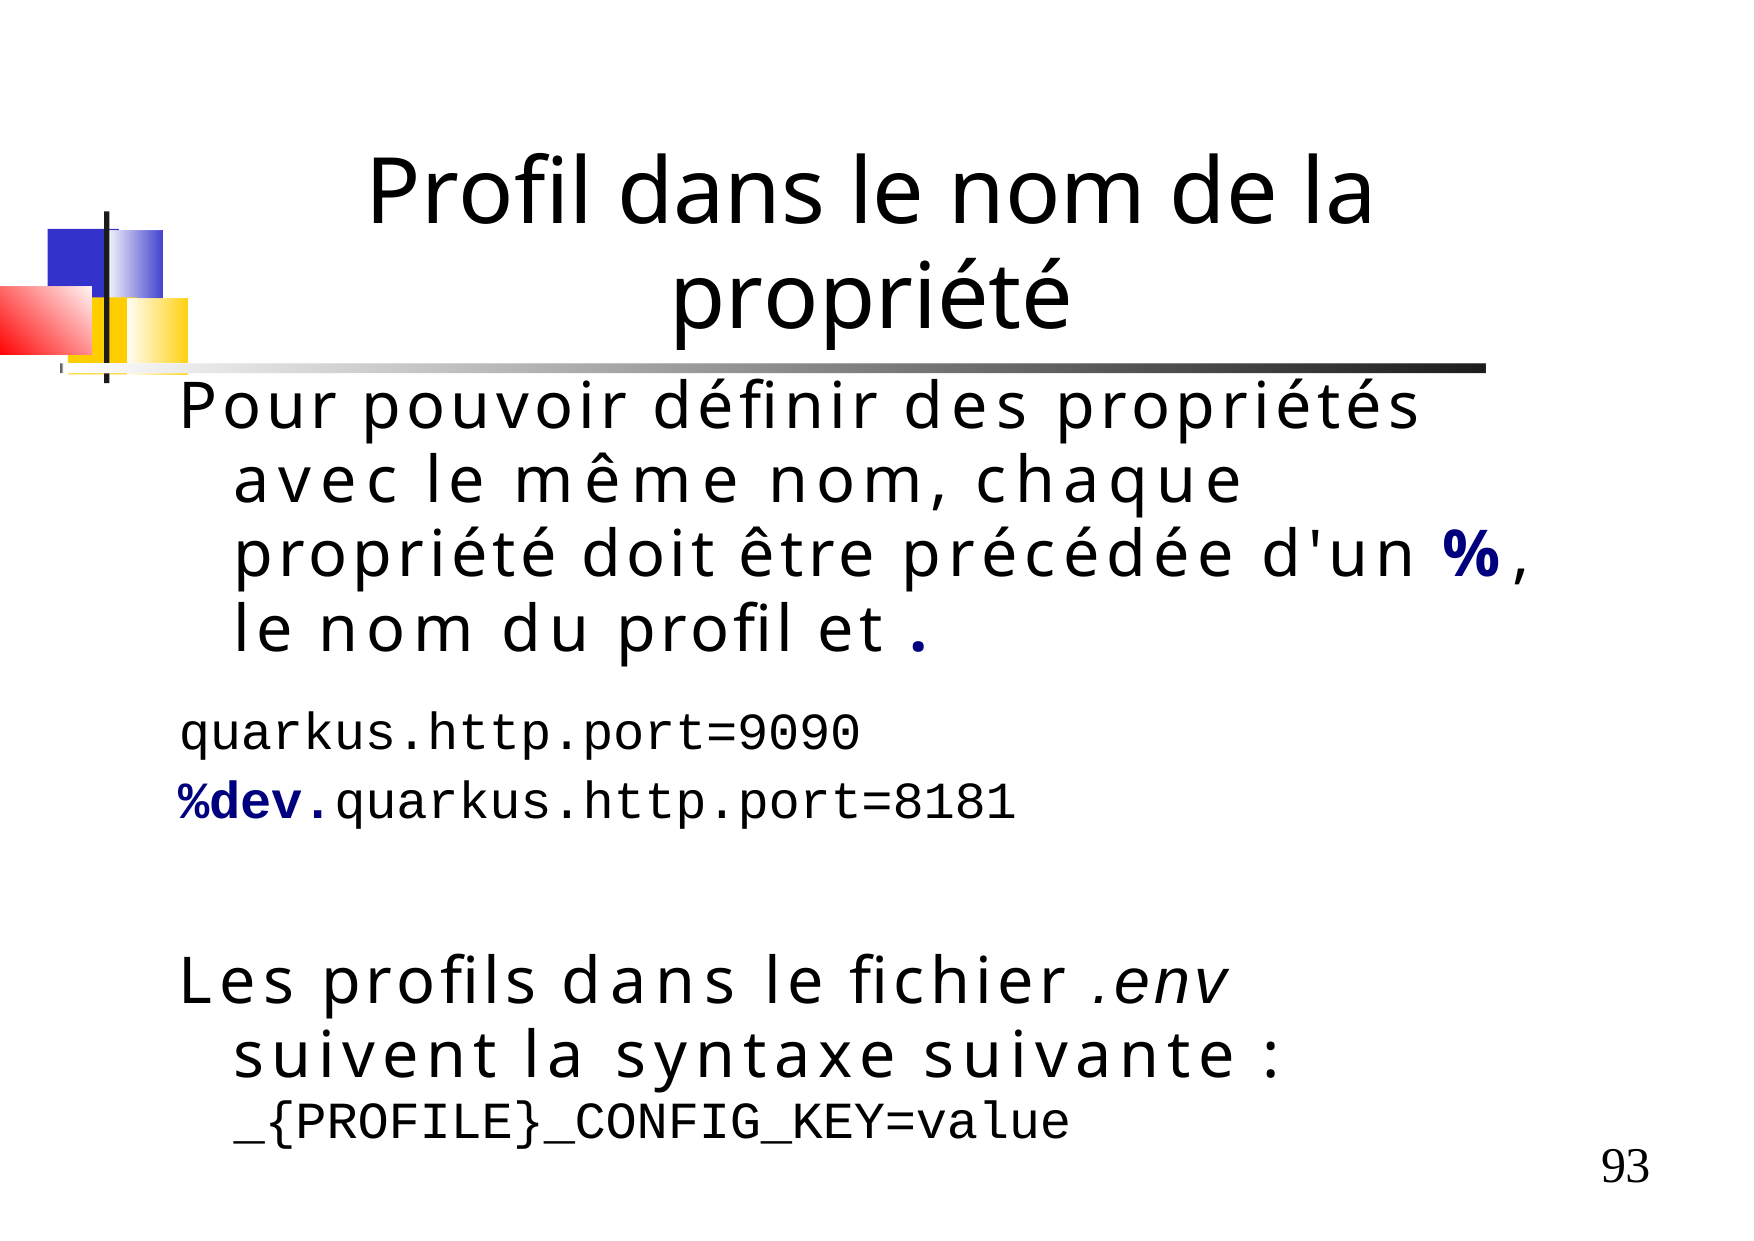

# Profil dans le nom de la propriété
Pour pouvoir définir des propriétés avec le même nom, chaque propriété doit être précédée d'un %, le nom du profil et .
quarkus.http.port=9090
%dev.quarkus.http.port=8181
Les profils dans le fichier .env suivent la syntaxe suivante :
_{PROFILE}_CONFIG_KEY=value
93